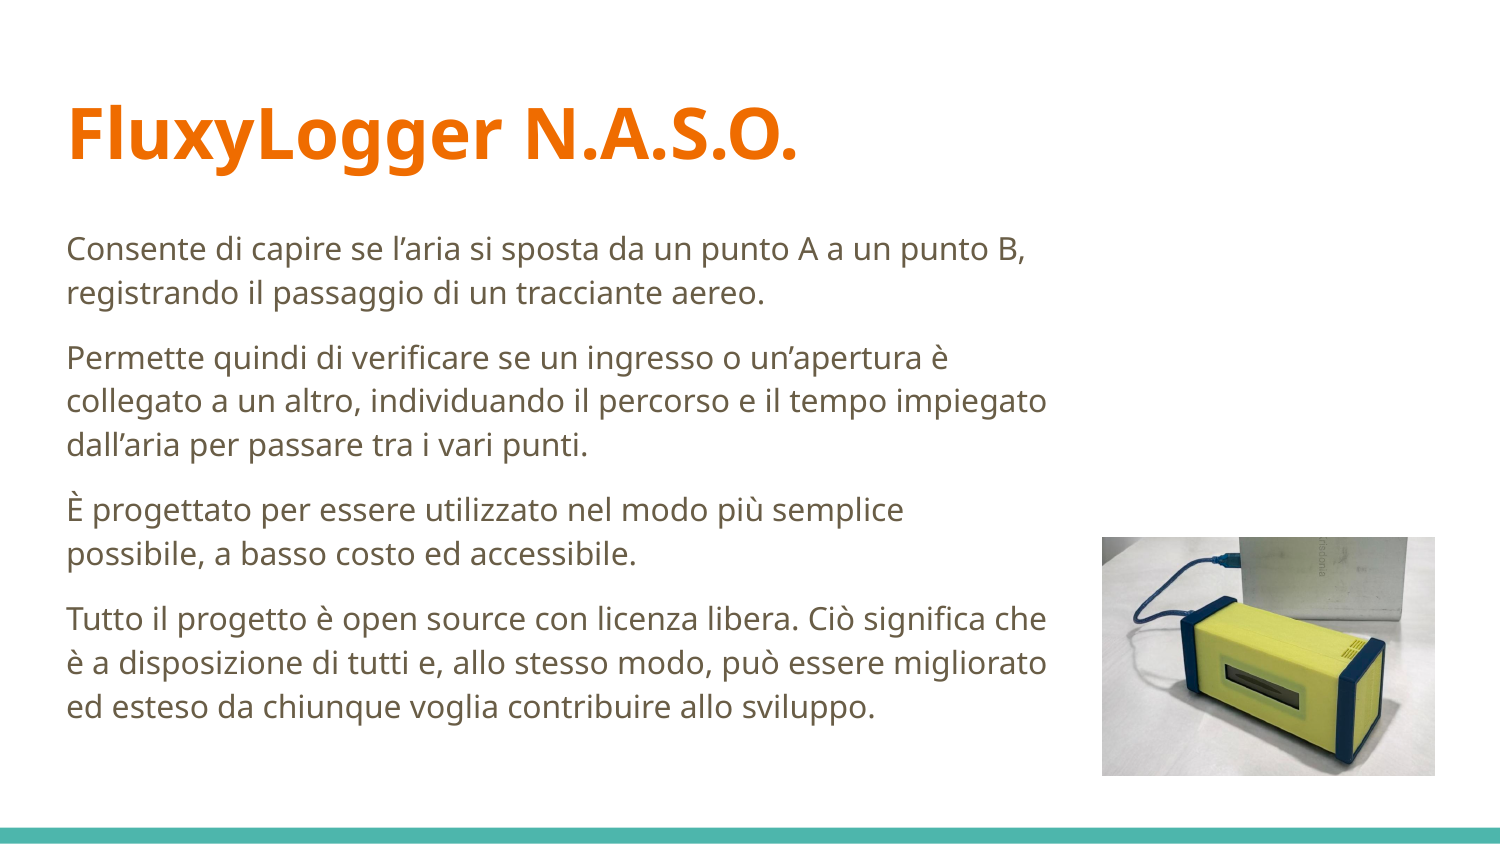

# FluxyLogger N.A.S.O.
Consente di capire se l’aria si sposta da un punto A a un punto B, registrando il passaggio di un tracciante aereo.
Permette quindi di verificare se un ingresso o un’apertura è collegato a un altro, individuando il percorso e il tempo impiegato dall’aria per passare tra i vari punti.
È progettato per essere utilizzato nel modo più semplice possibile, a basso costo ed accessibile.
Tutto il progetto è open source con licenza libera. Ciò significa che è a disposizione di tutti e, allo stesso modo, può essere migliorato ed esteso da chiunque voglia contribuire allo sviluppo.